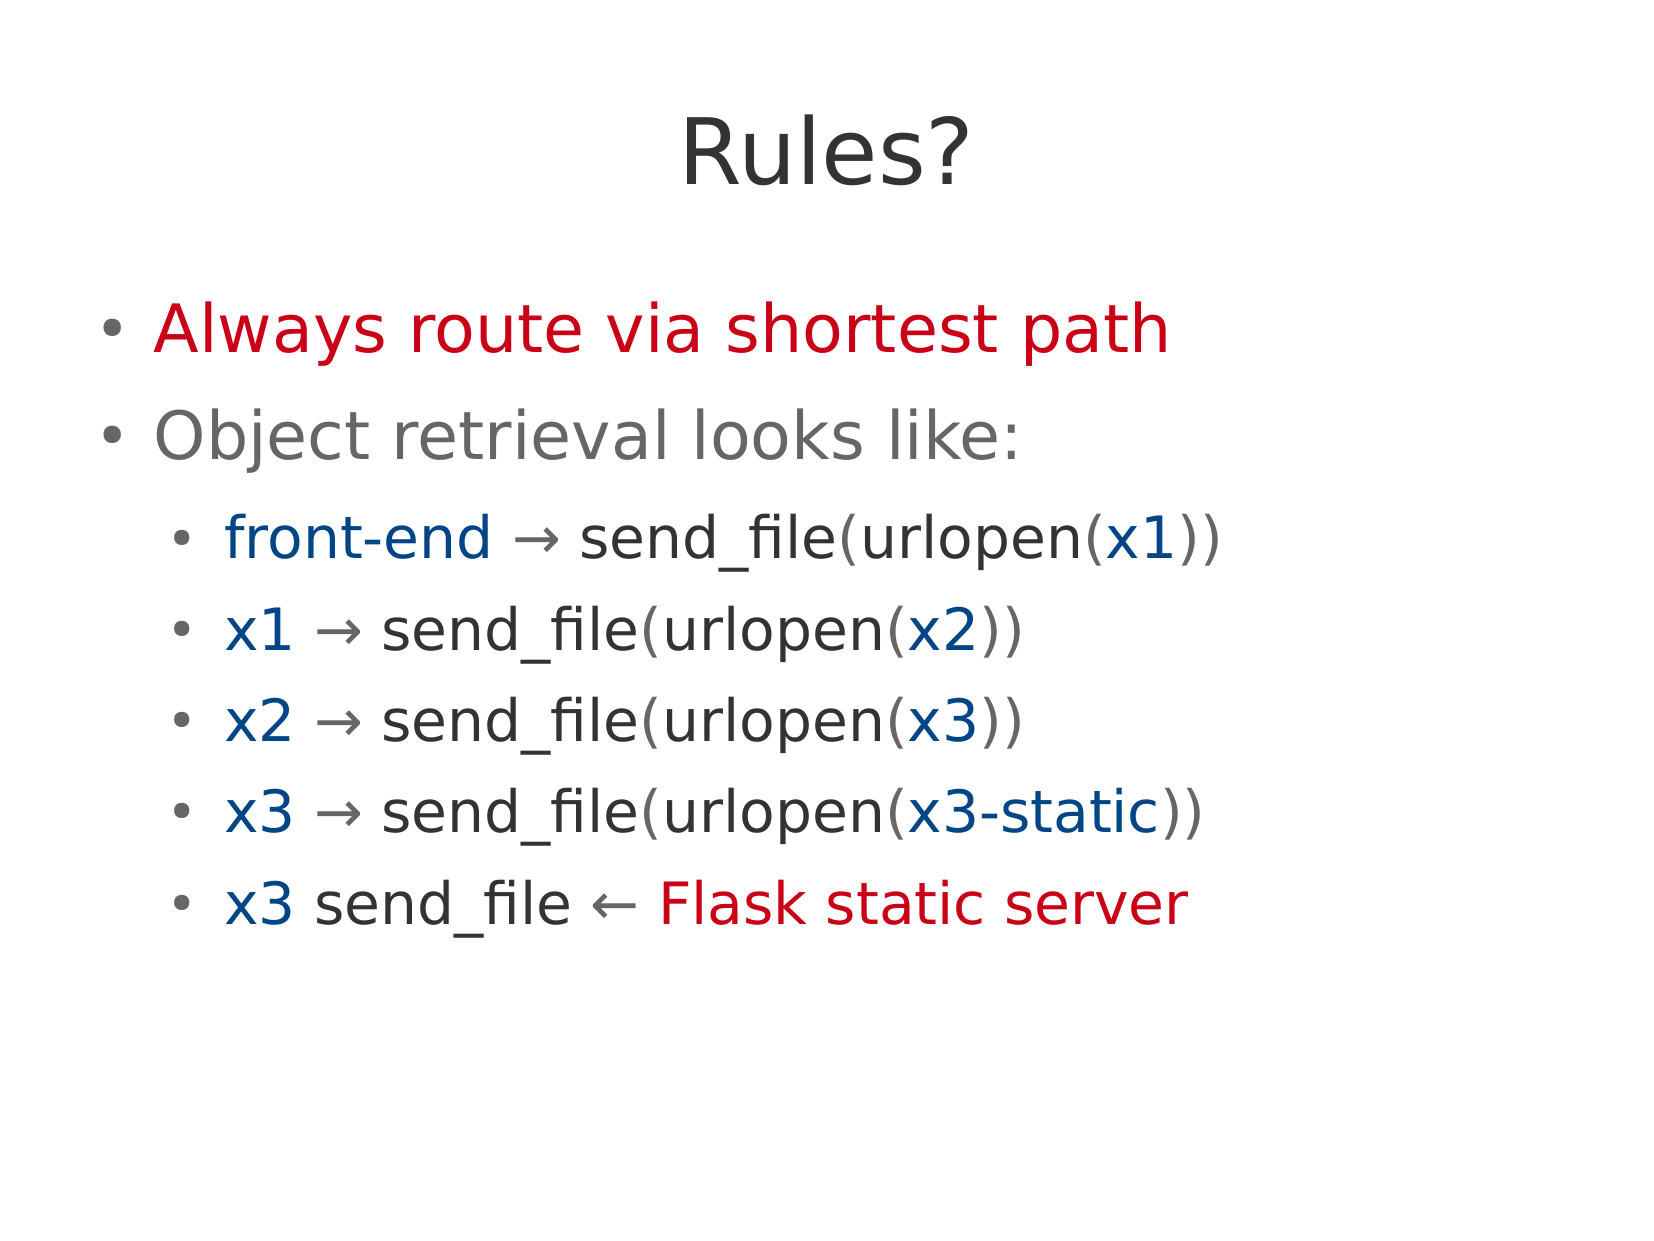

# Rules?
Always route via shortest path
Object retrieval looks like:
front-end → send_file(urlopen(x1))
x1 → send_file(urlopen(x2))
x2 → send_file(urlopen(x3))
x3 → send_file(urlopen(x3-static))
x3 send_file ← Flask static server